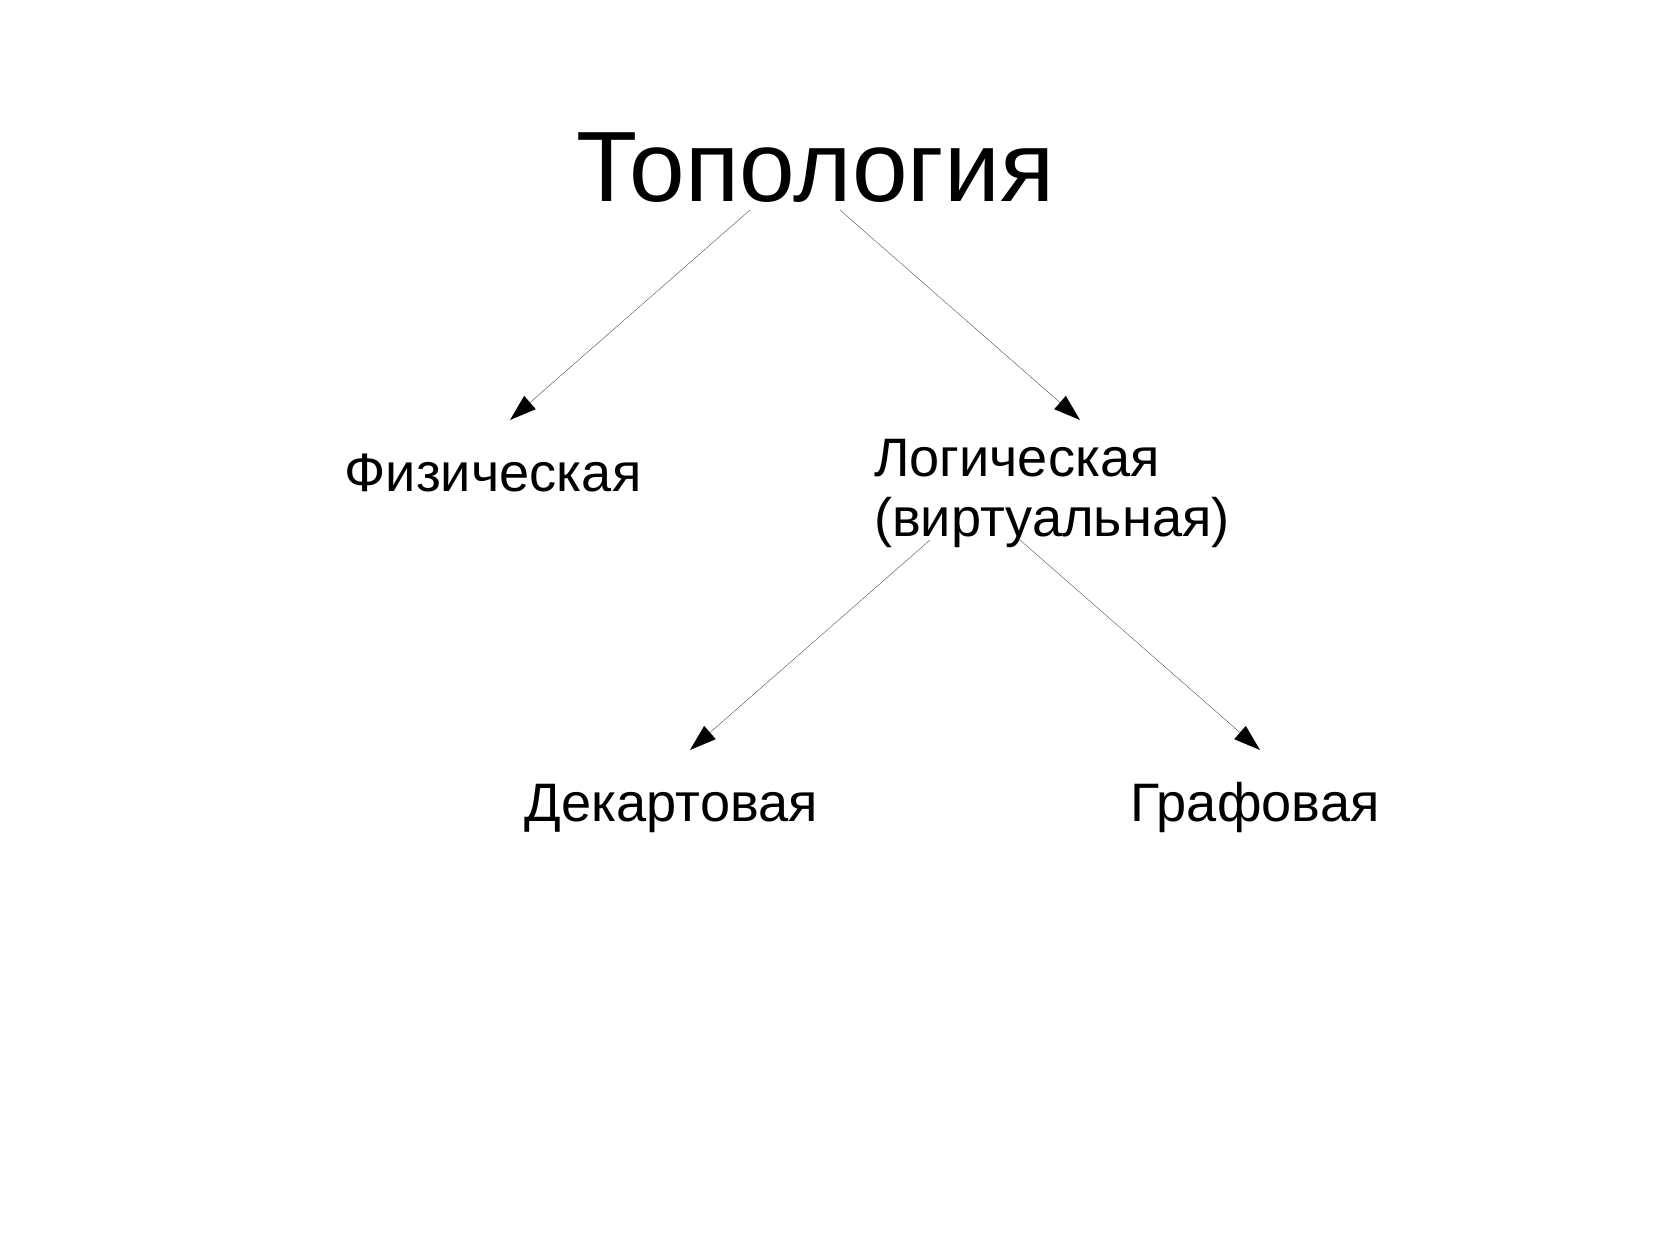

# Топология
Логическая
(виртуальная)
Физическая
Декартовая
Графовая